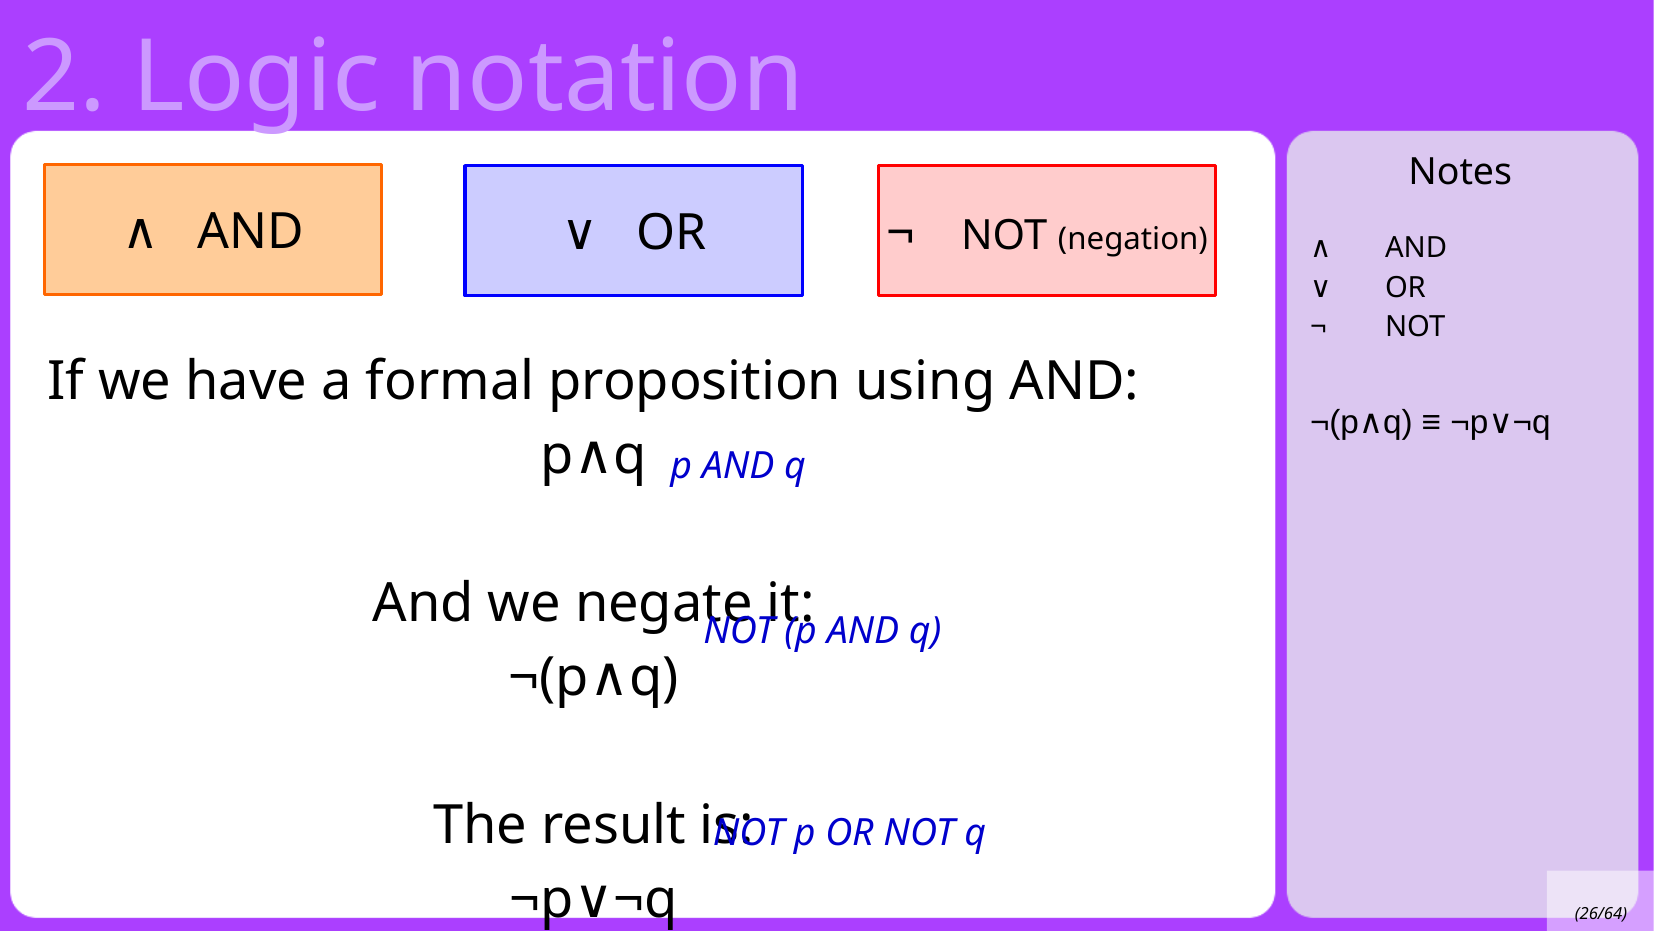

# 2. Logic notation
Notes
∧	AND
∨	OR
¬	NOT (negation)
∧	AND
∨	OR
¬	NOT
If we have a formal proposition using AND:
p∧q
And we negate it:
¬(p∧q)
The result is:
¬p∨¬q
¬(p∧q) ≡ ¬p∨¬q
p AND q
NOT (p AND q)
NOT p OR NOT q